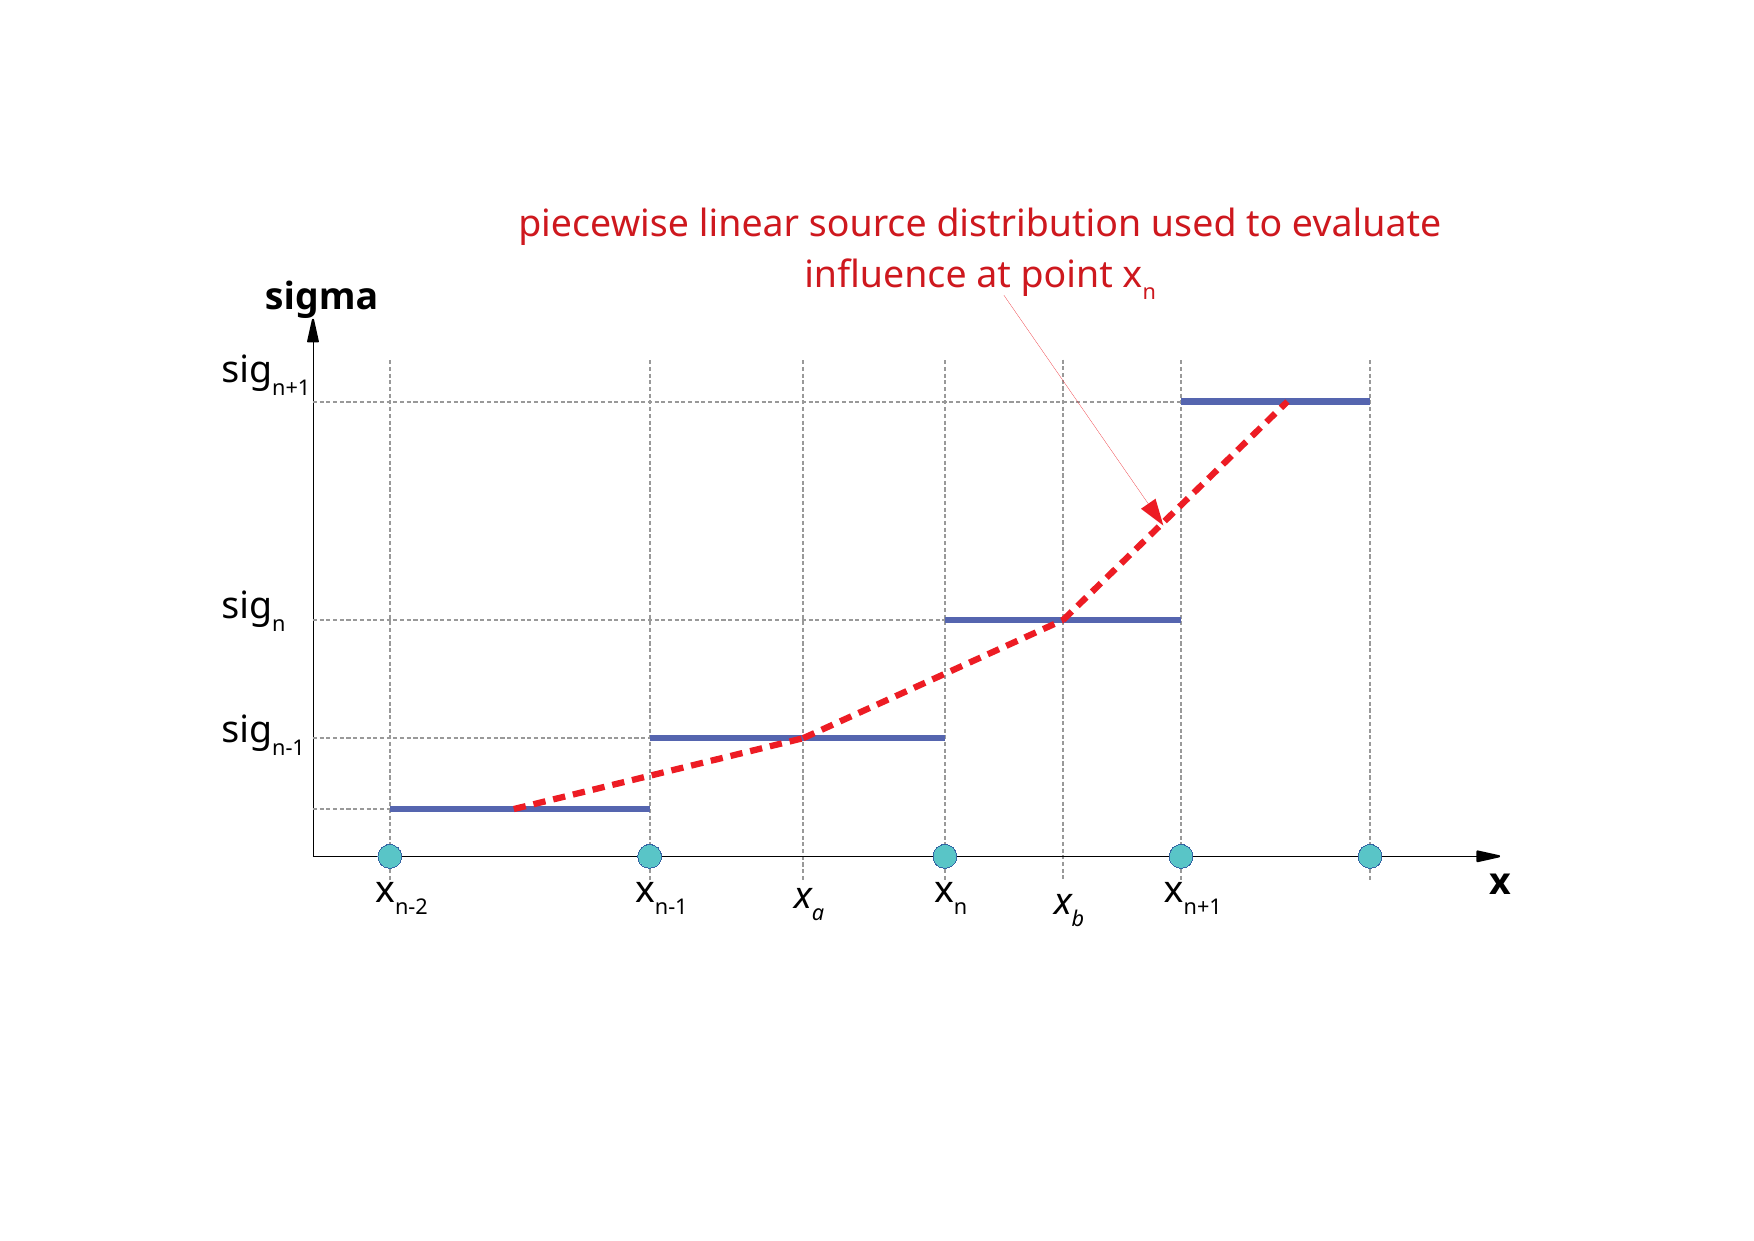

piecewise linear source distribution used to evaluate influence at point xn
sigma
sign+1
sign
sign-1
x
xn-2
xn-1
xn
xn+1
xa
xb